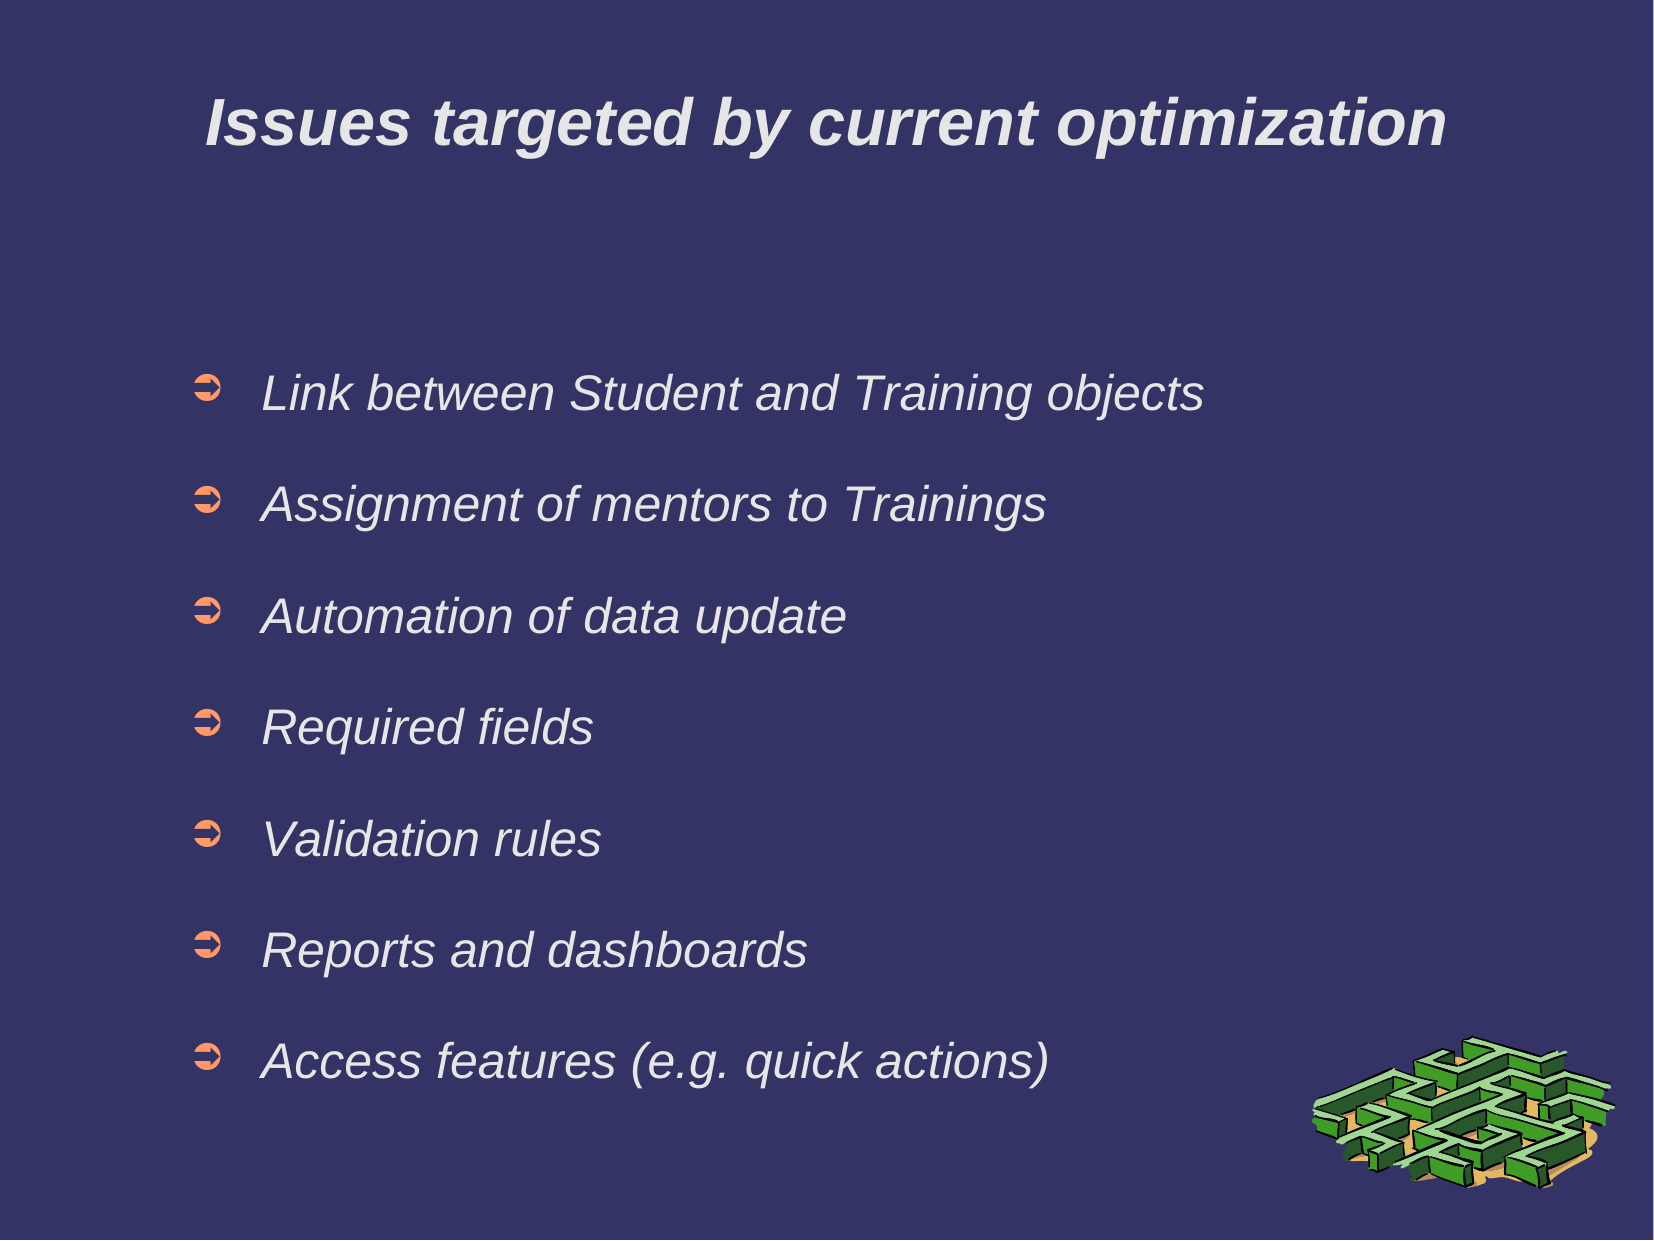

# Issues targeted by current optimization
Link between Student and Training objects
Assignment of mentors to Trainings
Automation of data update
Required fields
Validation rules
Reports and dashboards
Access features (e.g. quick actions)